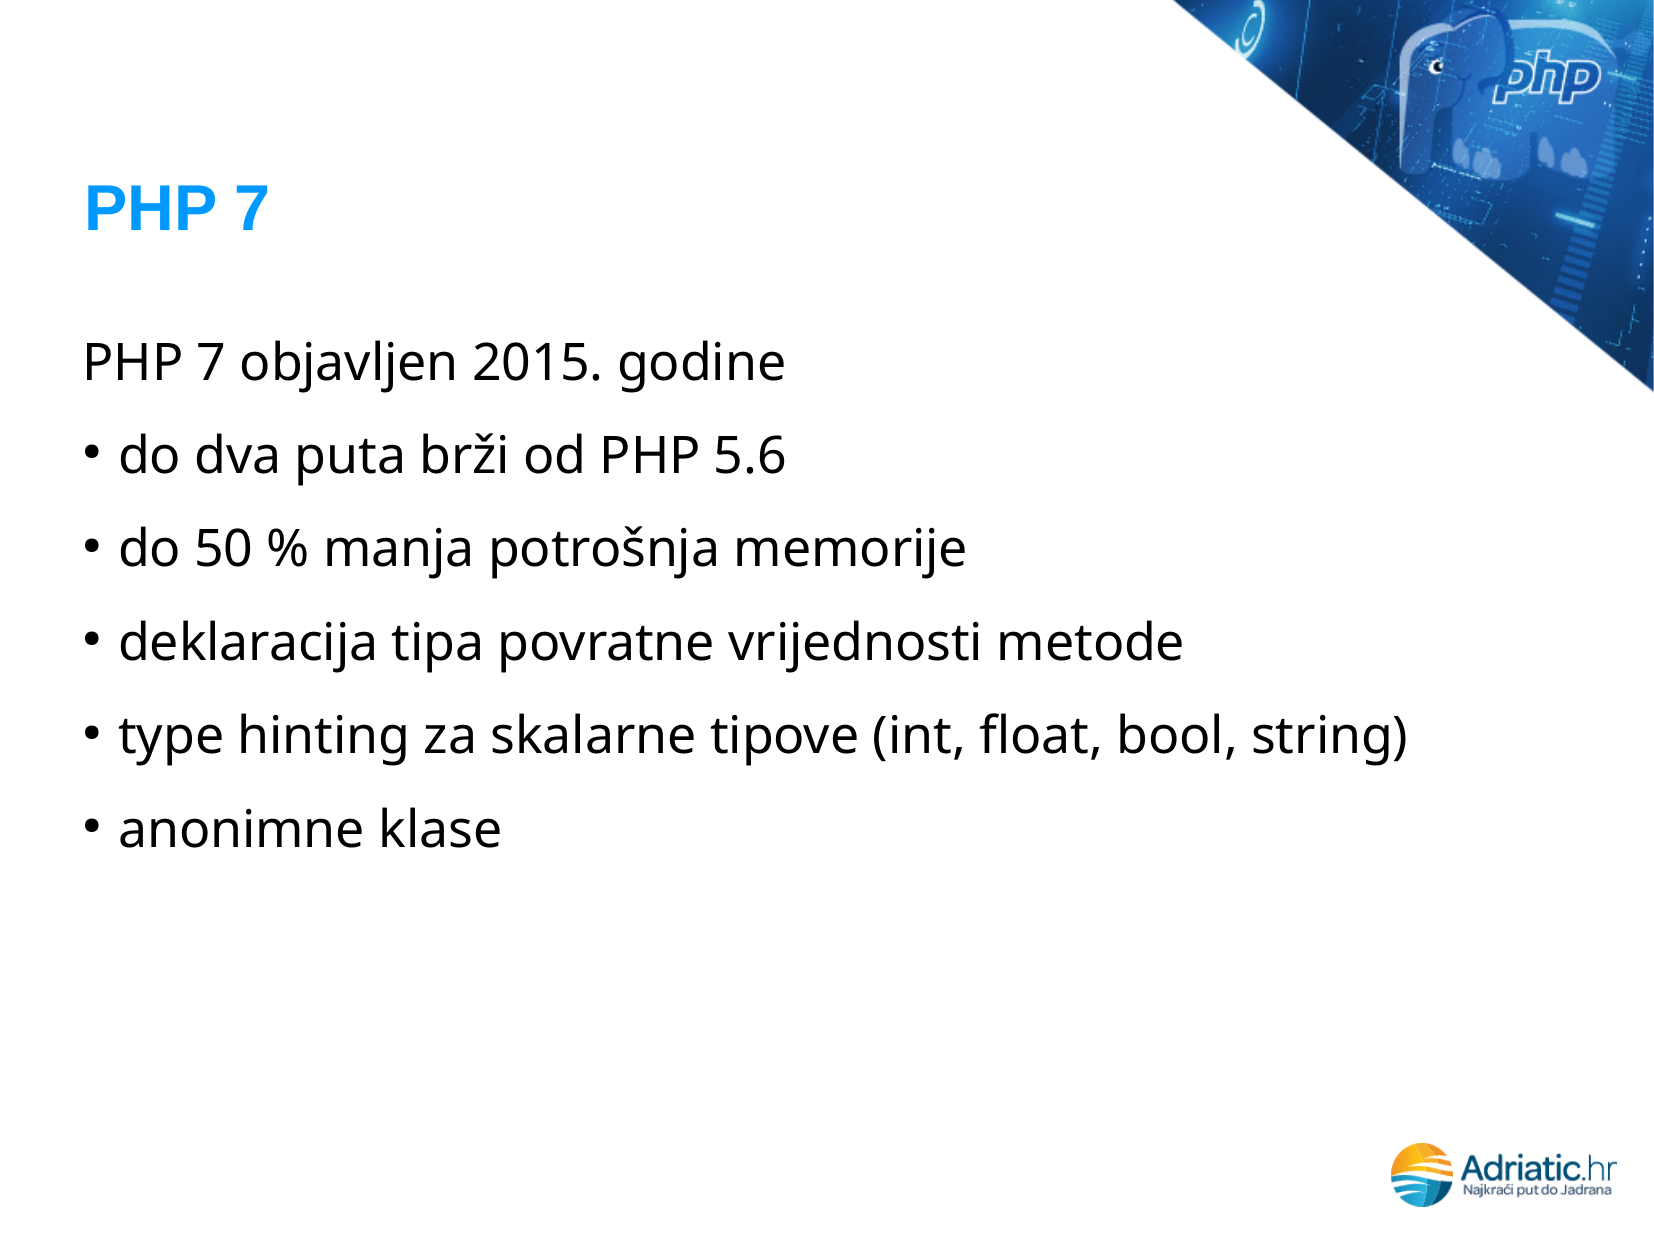

# PHP 7
PHP 7 objavljen 2015. godine
do dva puta brži od PHP 5.6
do 50 % manja potrošnja memorije
deklaracija tipa povratne vrijednosti metode
type hinting za skalarne tipove (int, float, bool, string)
anonimne klase